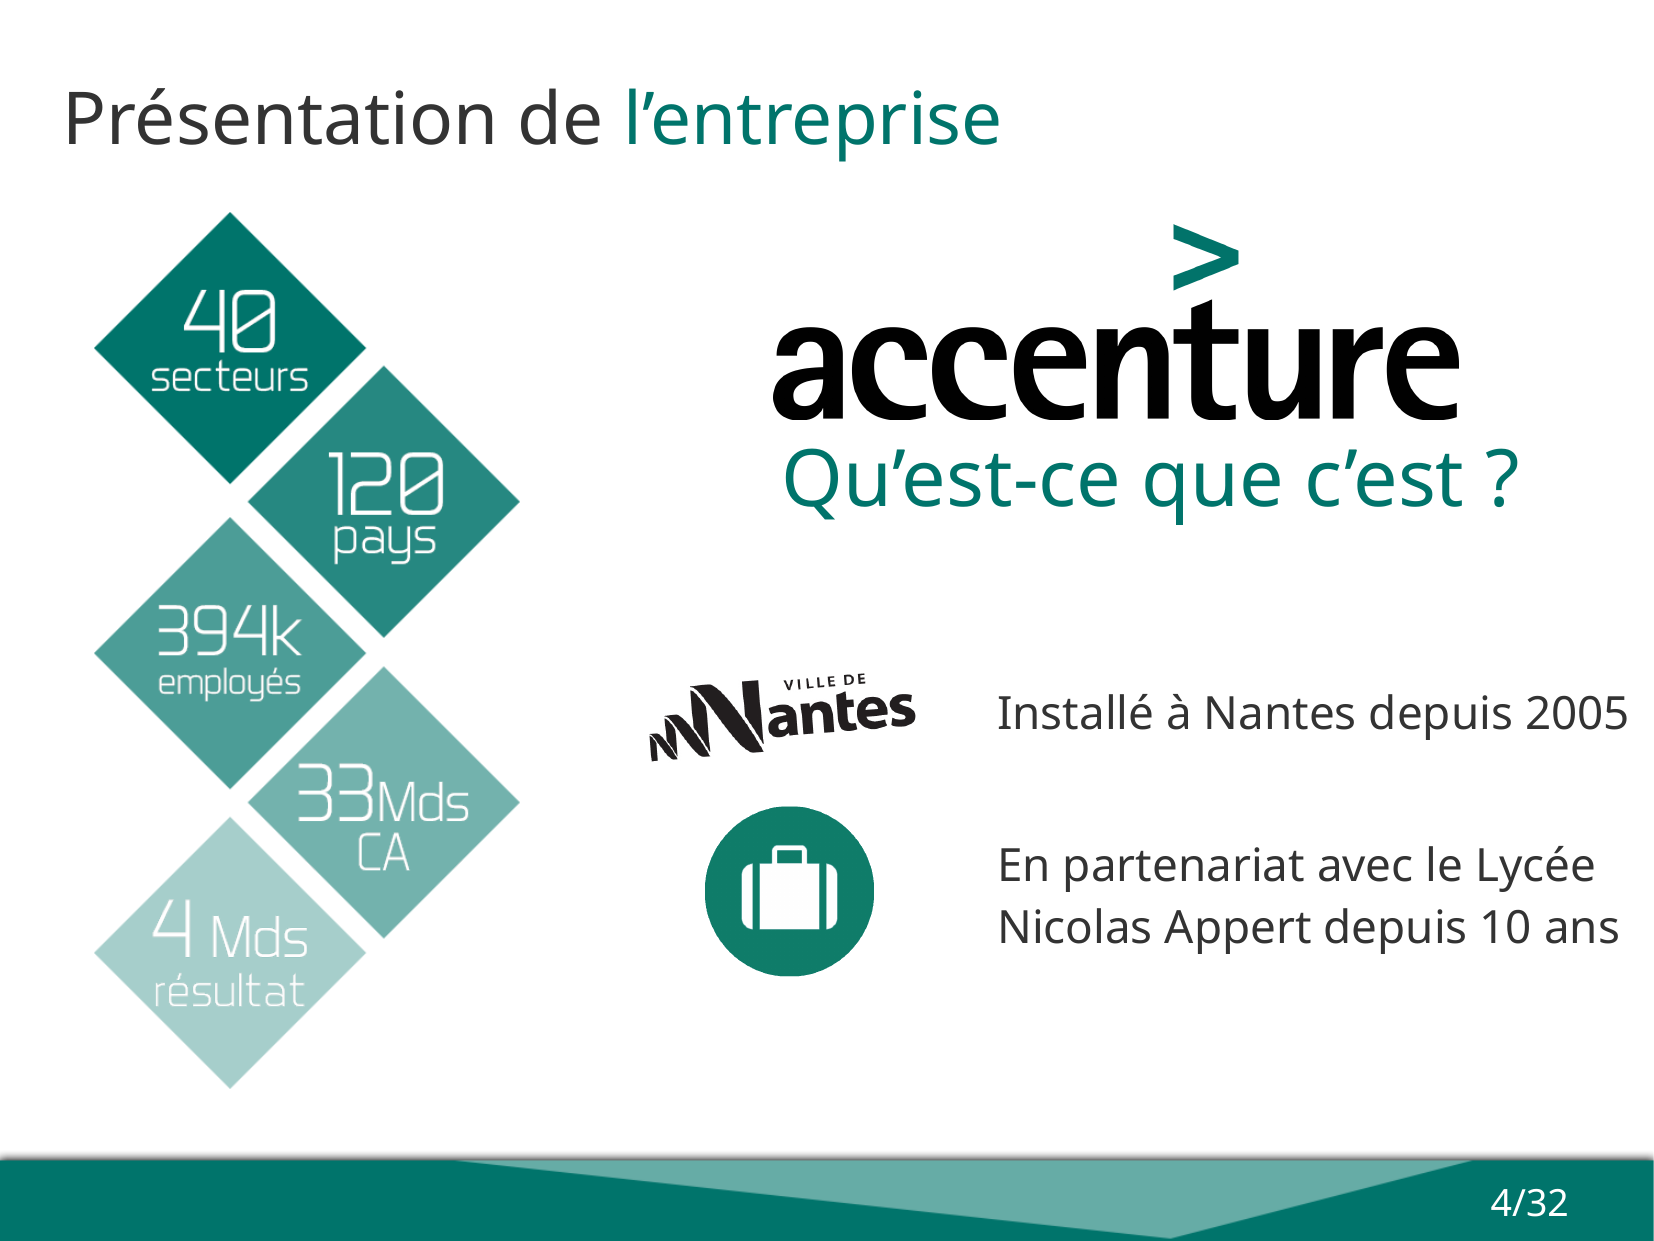

Présentation de l’entreprise
Qu’est-ce que c’est ?
Installé à Nantes depuis 2005
En partenariat avec le Lycée
Nicolas Appert depuis 10 ans